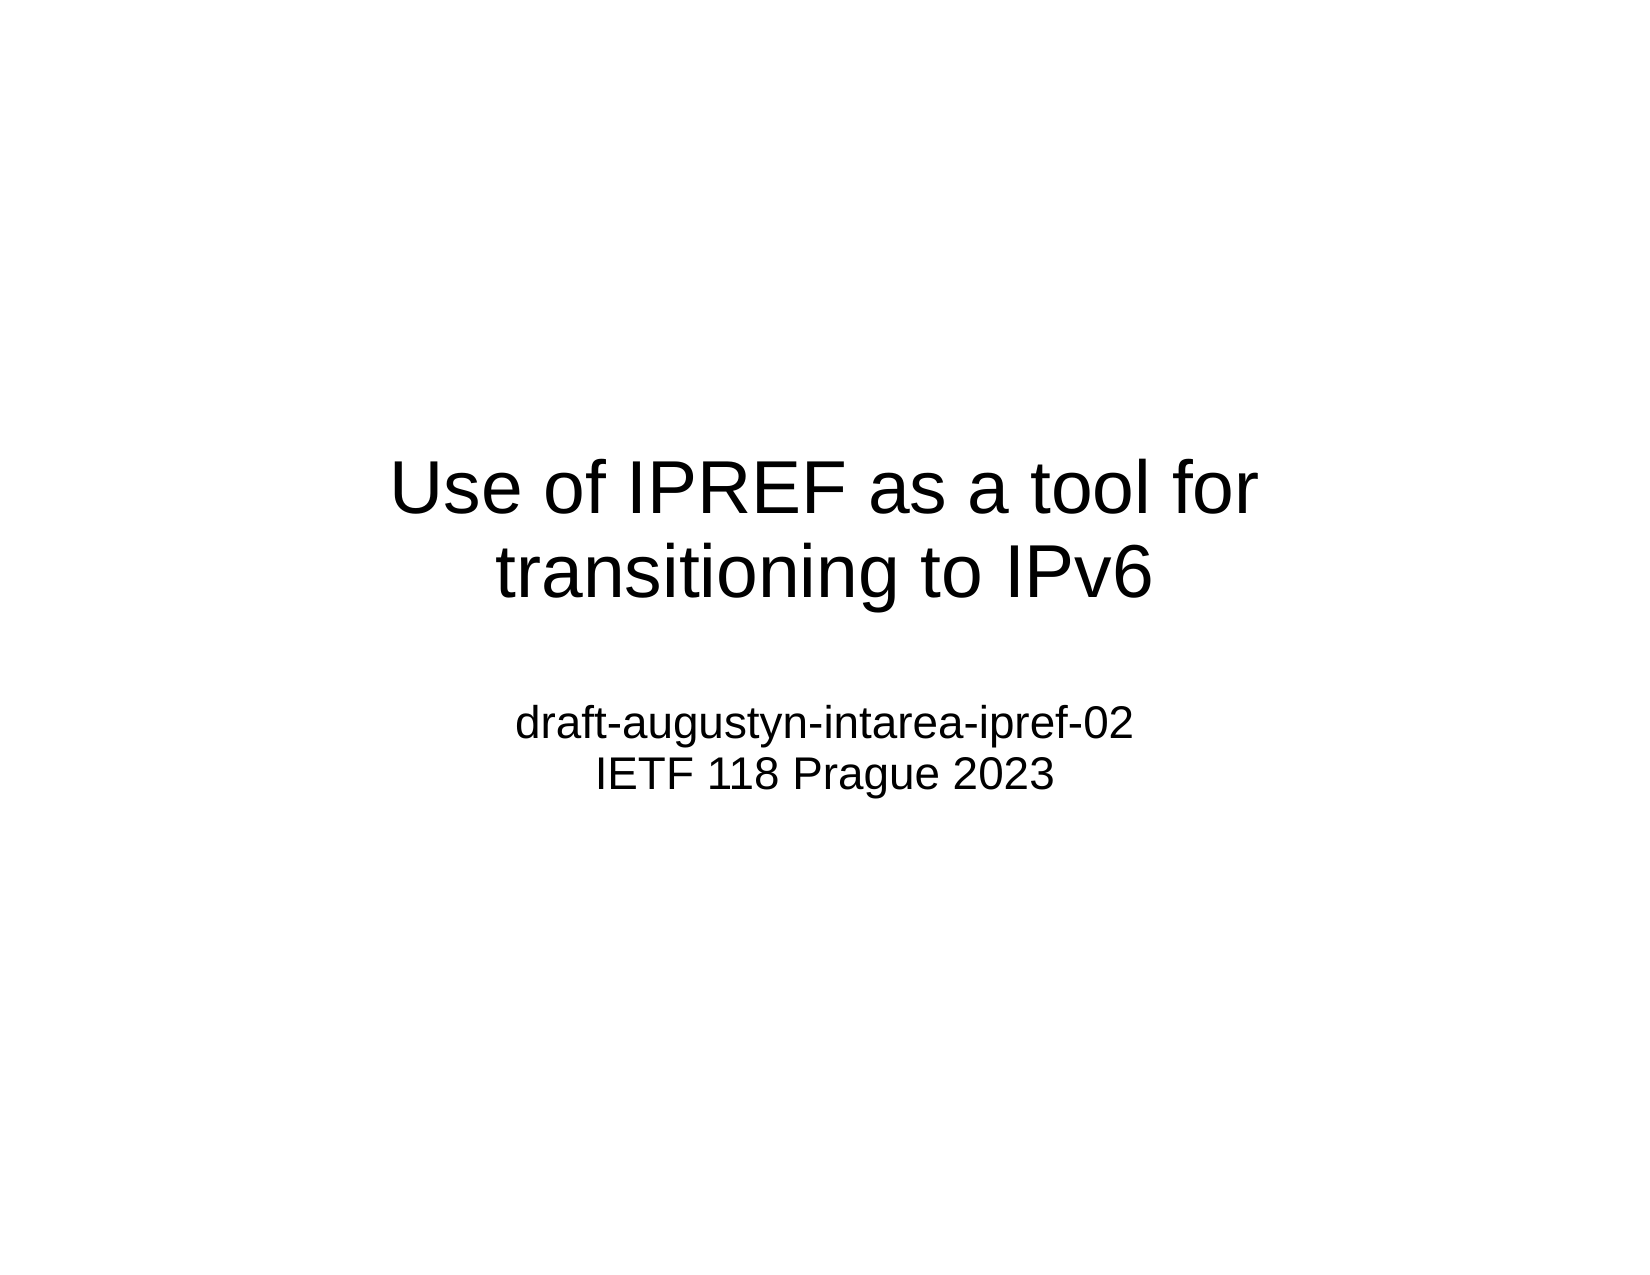

# Use of IPREF as a tool for
transitioning to IPv6
draft-augustyn-intarea-ipref-02
IETF 118 Prague 2023